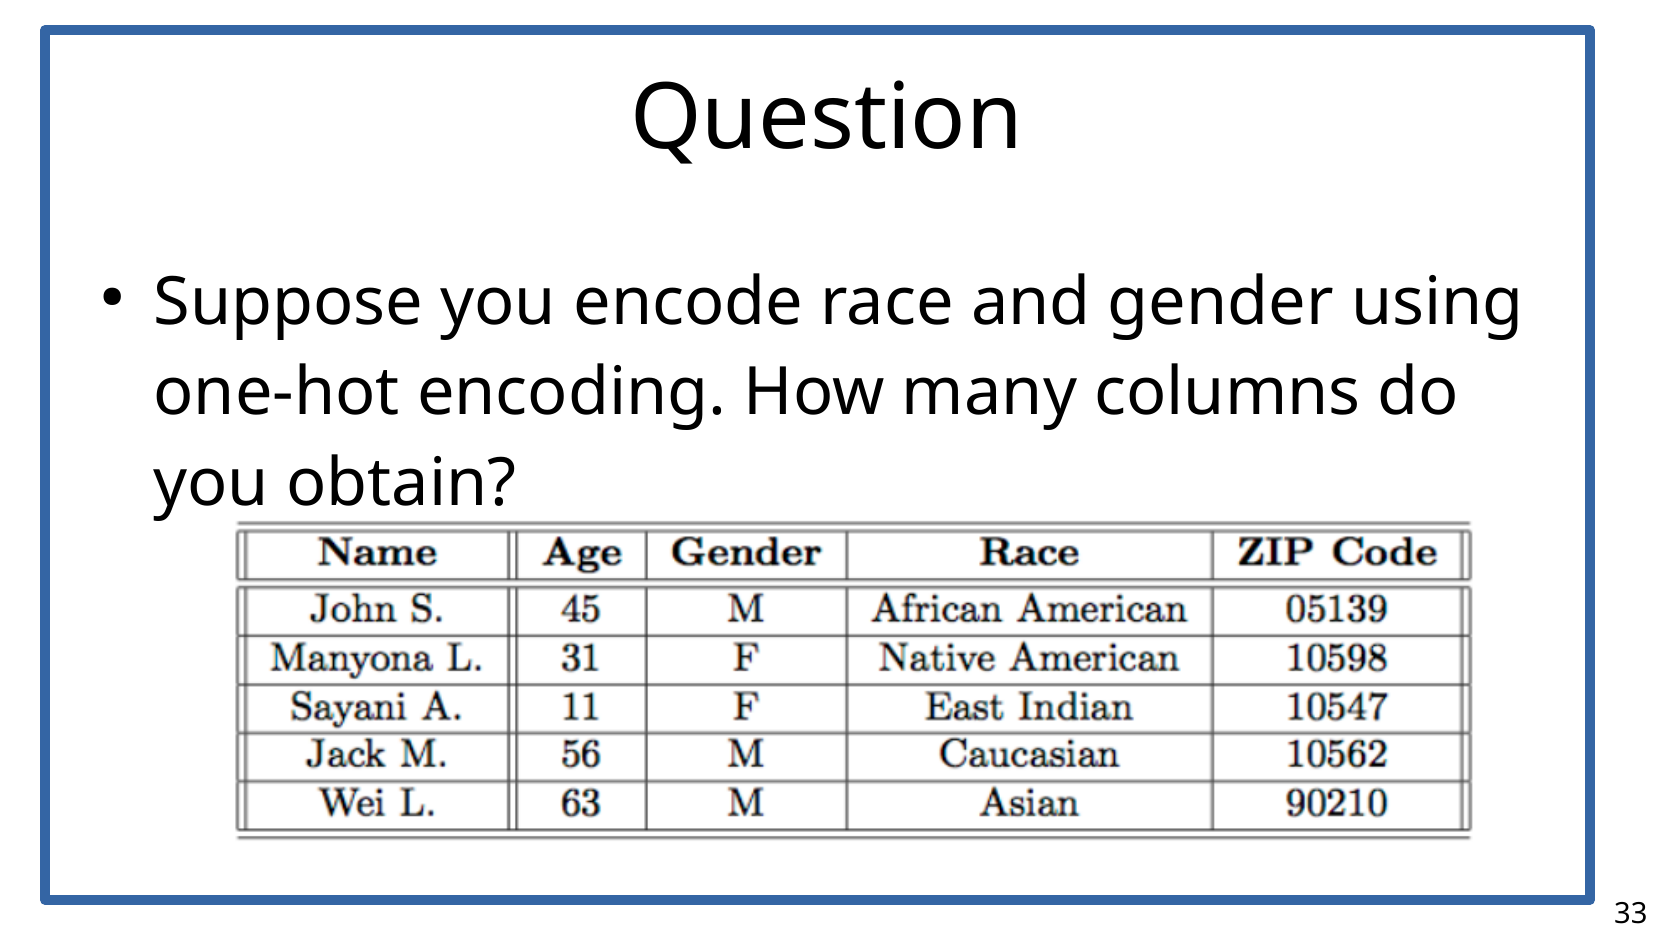

# Question
Suppose you encode race and gender using one-hot encoding. How many columns do you obtain?
33